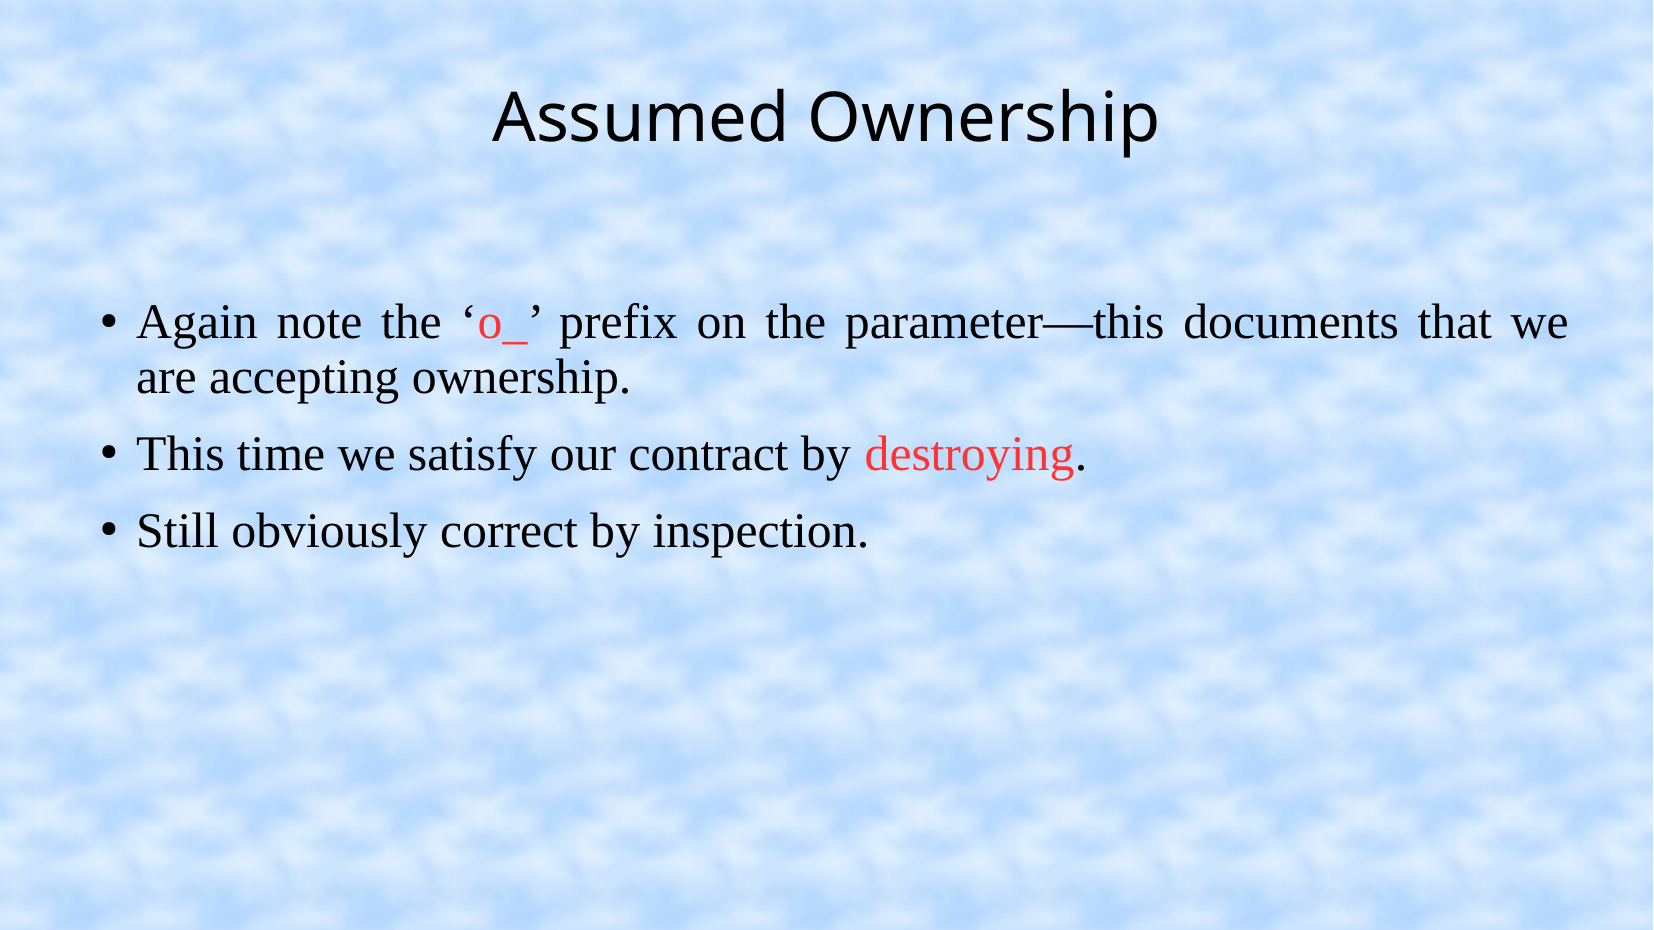

# Assumed Ownership
Again note the ‘o_’ prefix on the parameter—this documents that we are accepting ownership.
This time we satisfy our contract by destroying.
Still obviously correct by inspection.